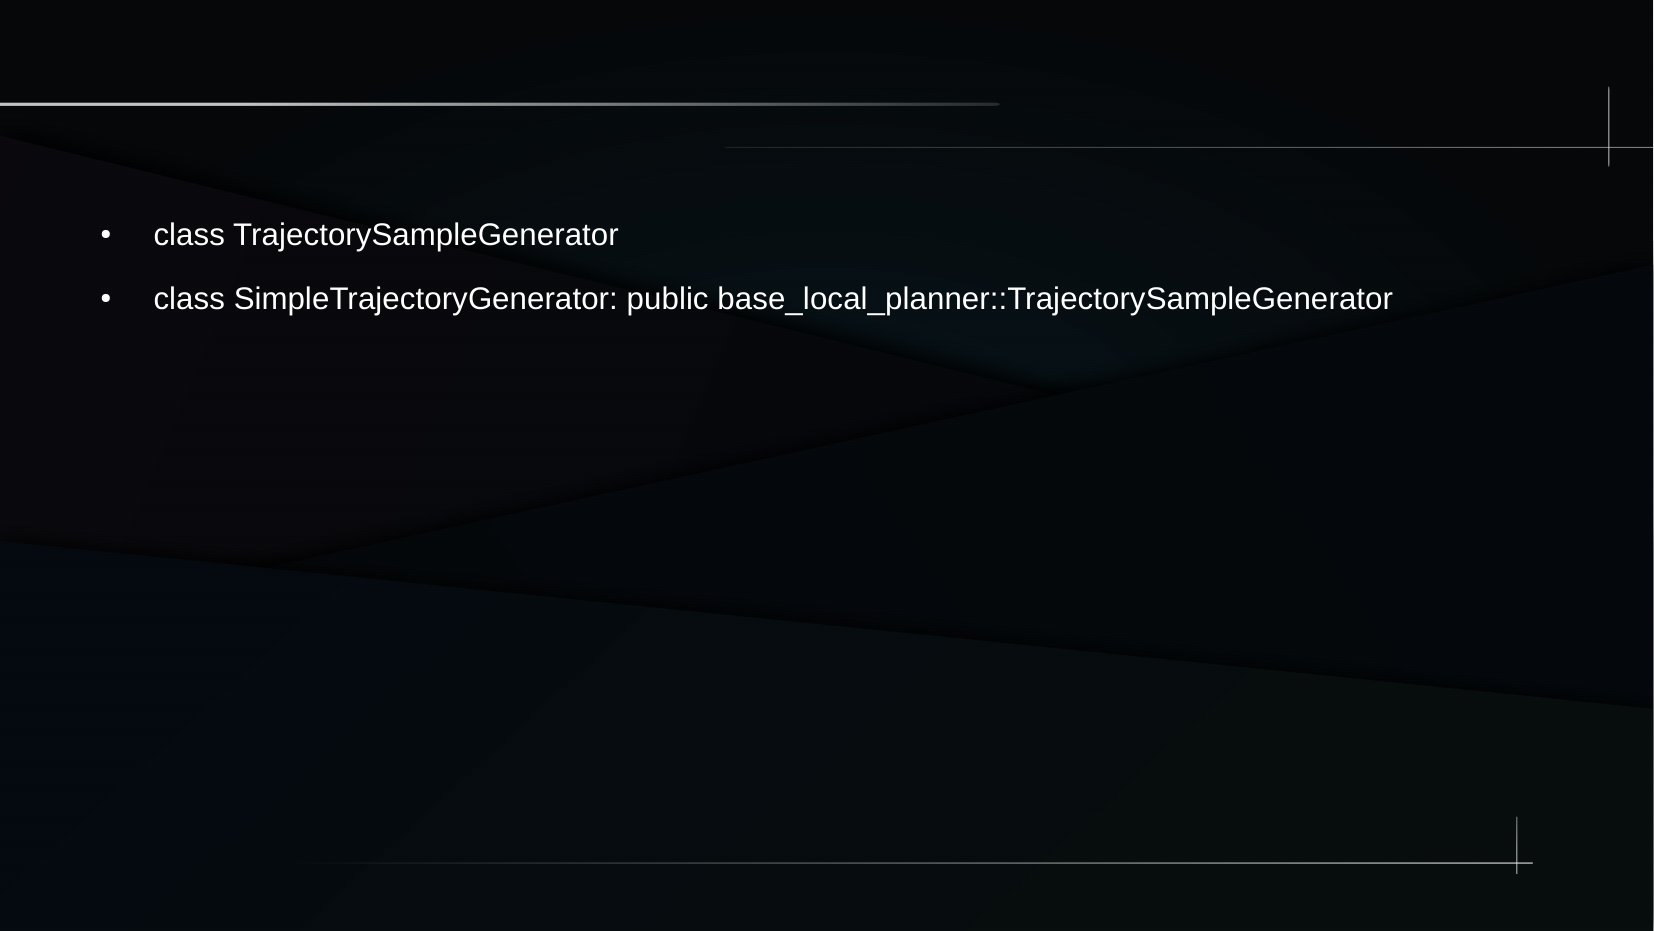

#
class TrajectorySampleGenerator
class SimpleTrajectoryGenerator: public base_local_planner::TrajectorySampleGenerator